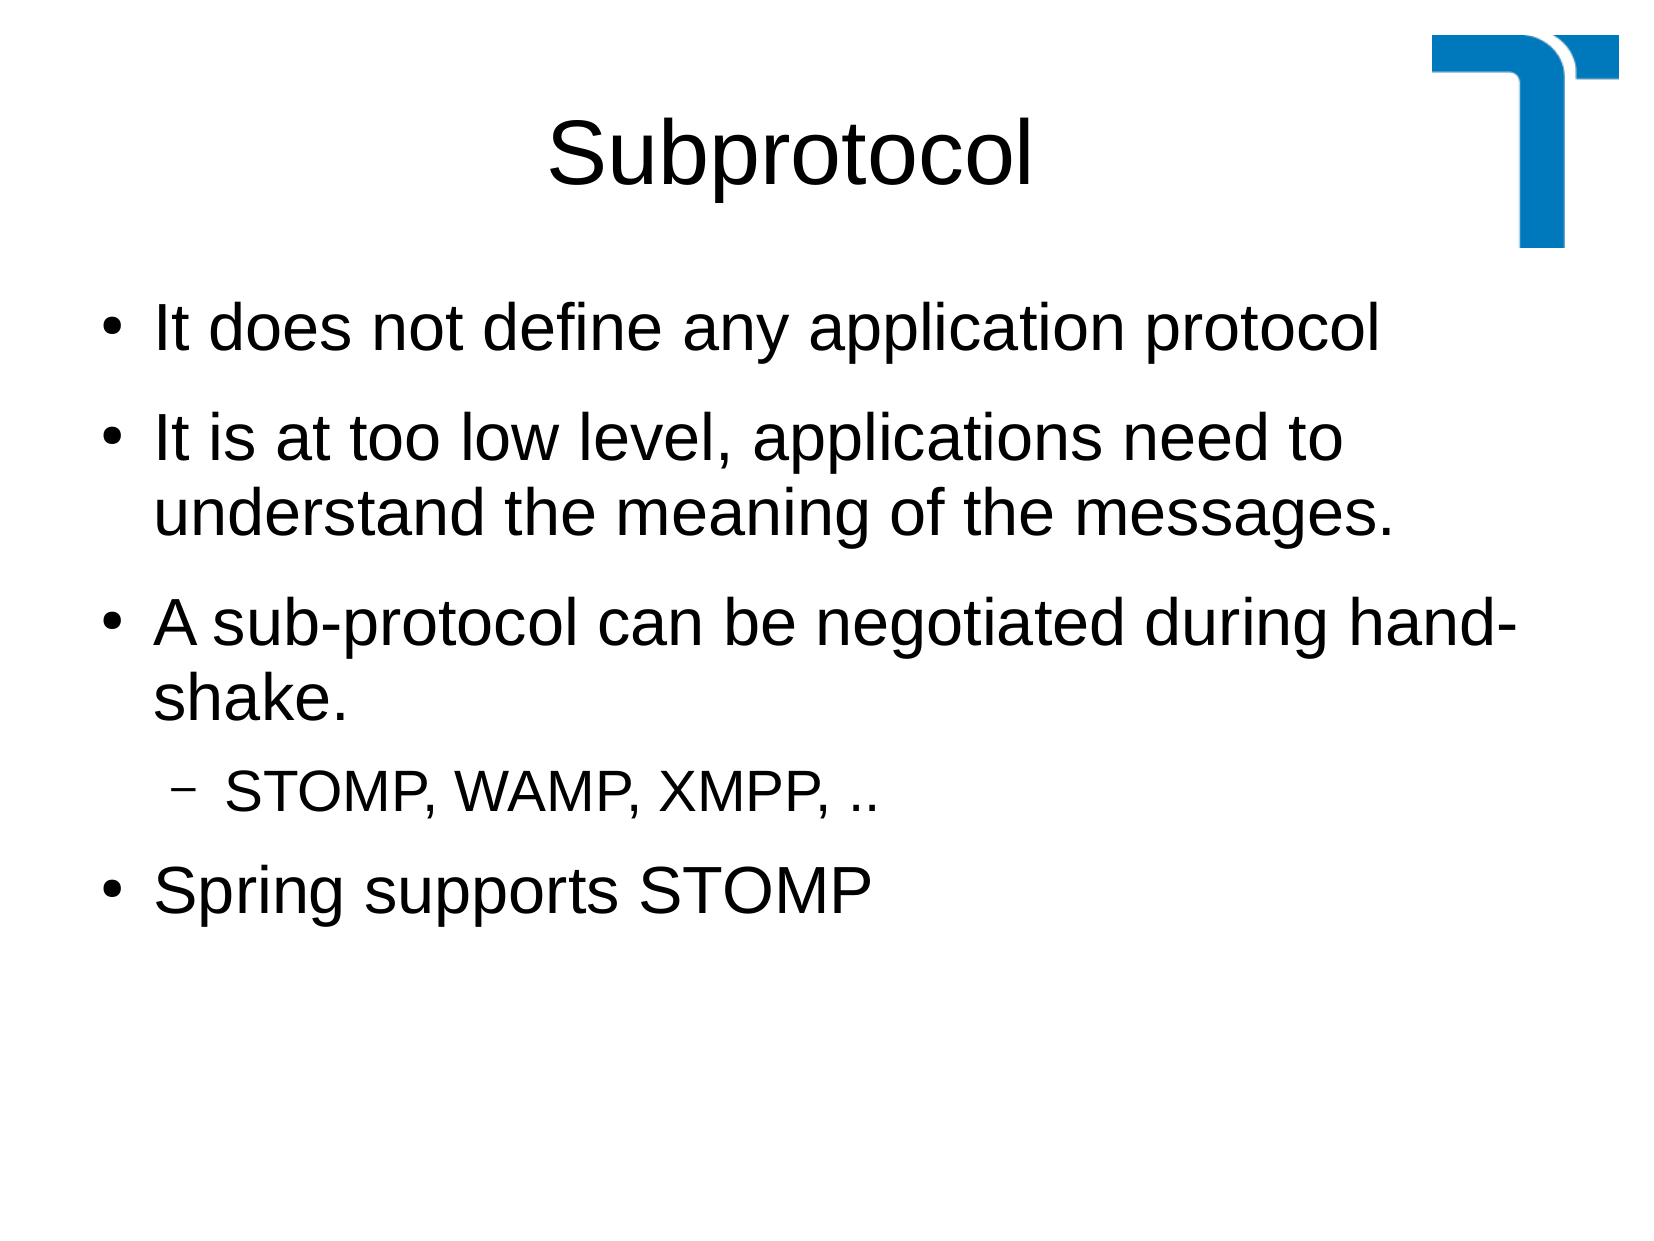

# Subprotocol
It does not define any application protocol
It is at too low level, applications need to understand the meaning of the messages.
A sub-protocol can be negotiated during hand-shake.
STOMP, WAMP, XMPP, ..
Spring supports STOMP